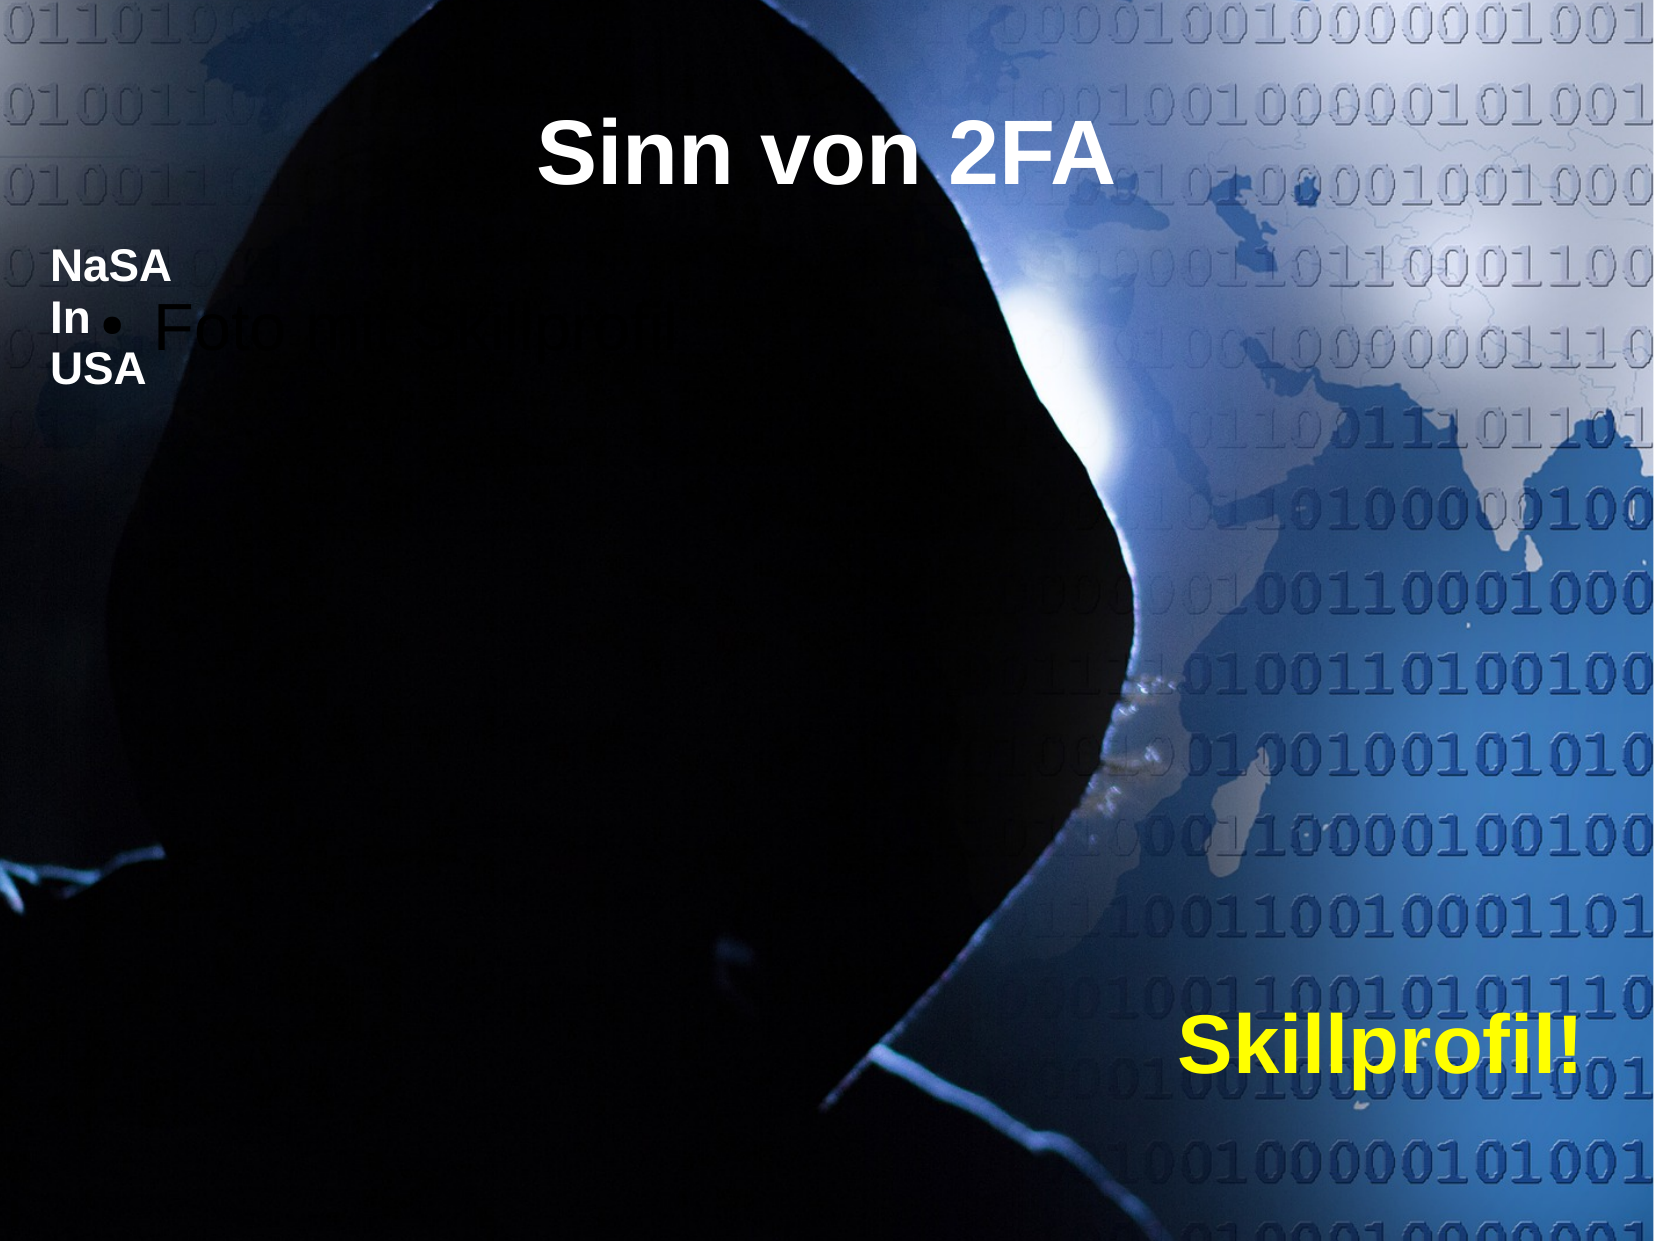

# Sinn von 2FA
NaSA
In
USA
Foto mit Skillprofil
Skillprofil!